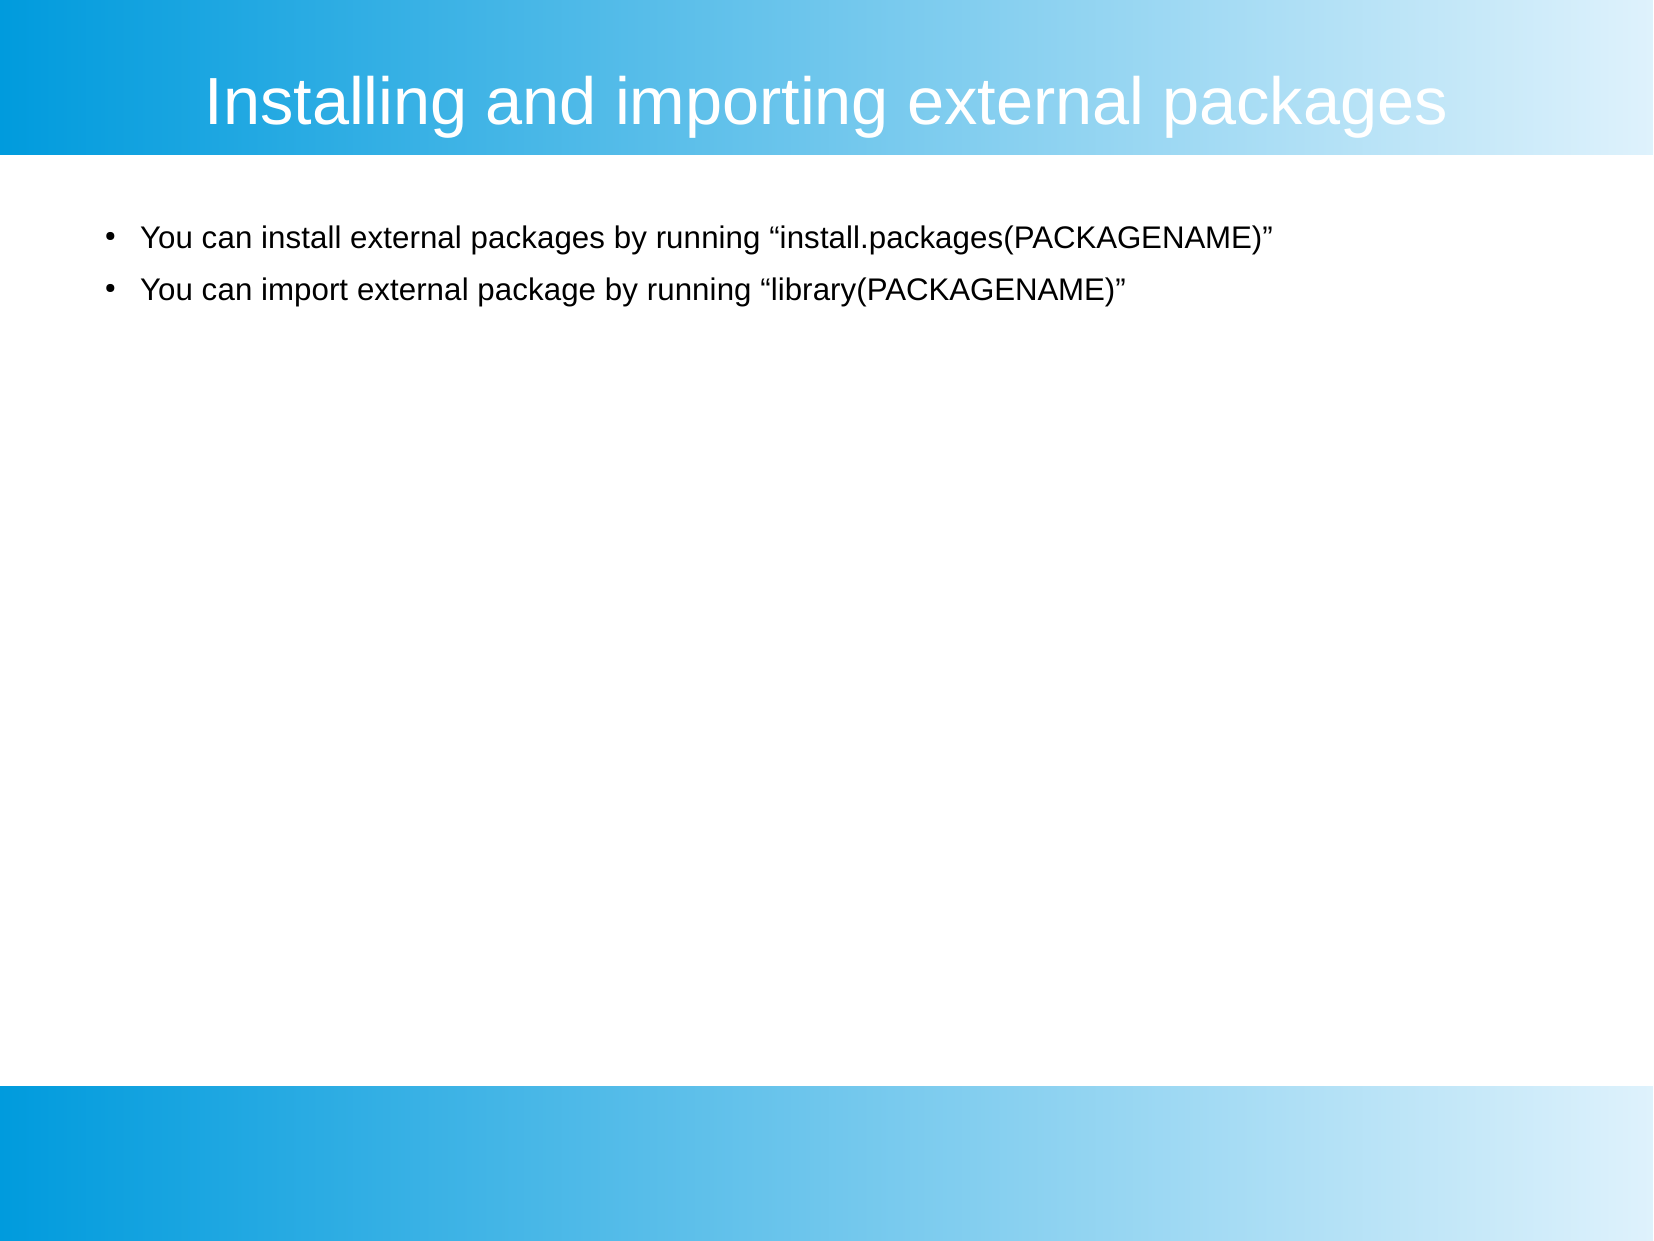

# Installing and importing external packages
You can install external packages by running “install.packages(PACKAGENAME)”
You can import external package by running “library(PACKAGENAME)”